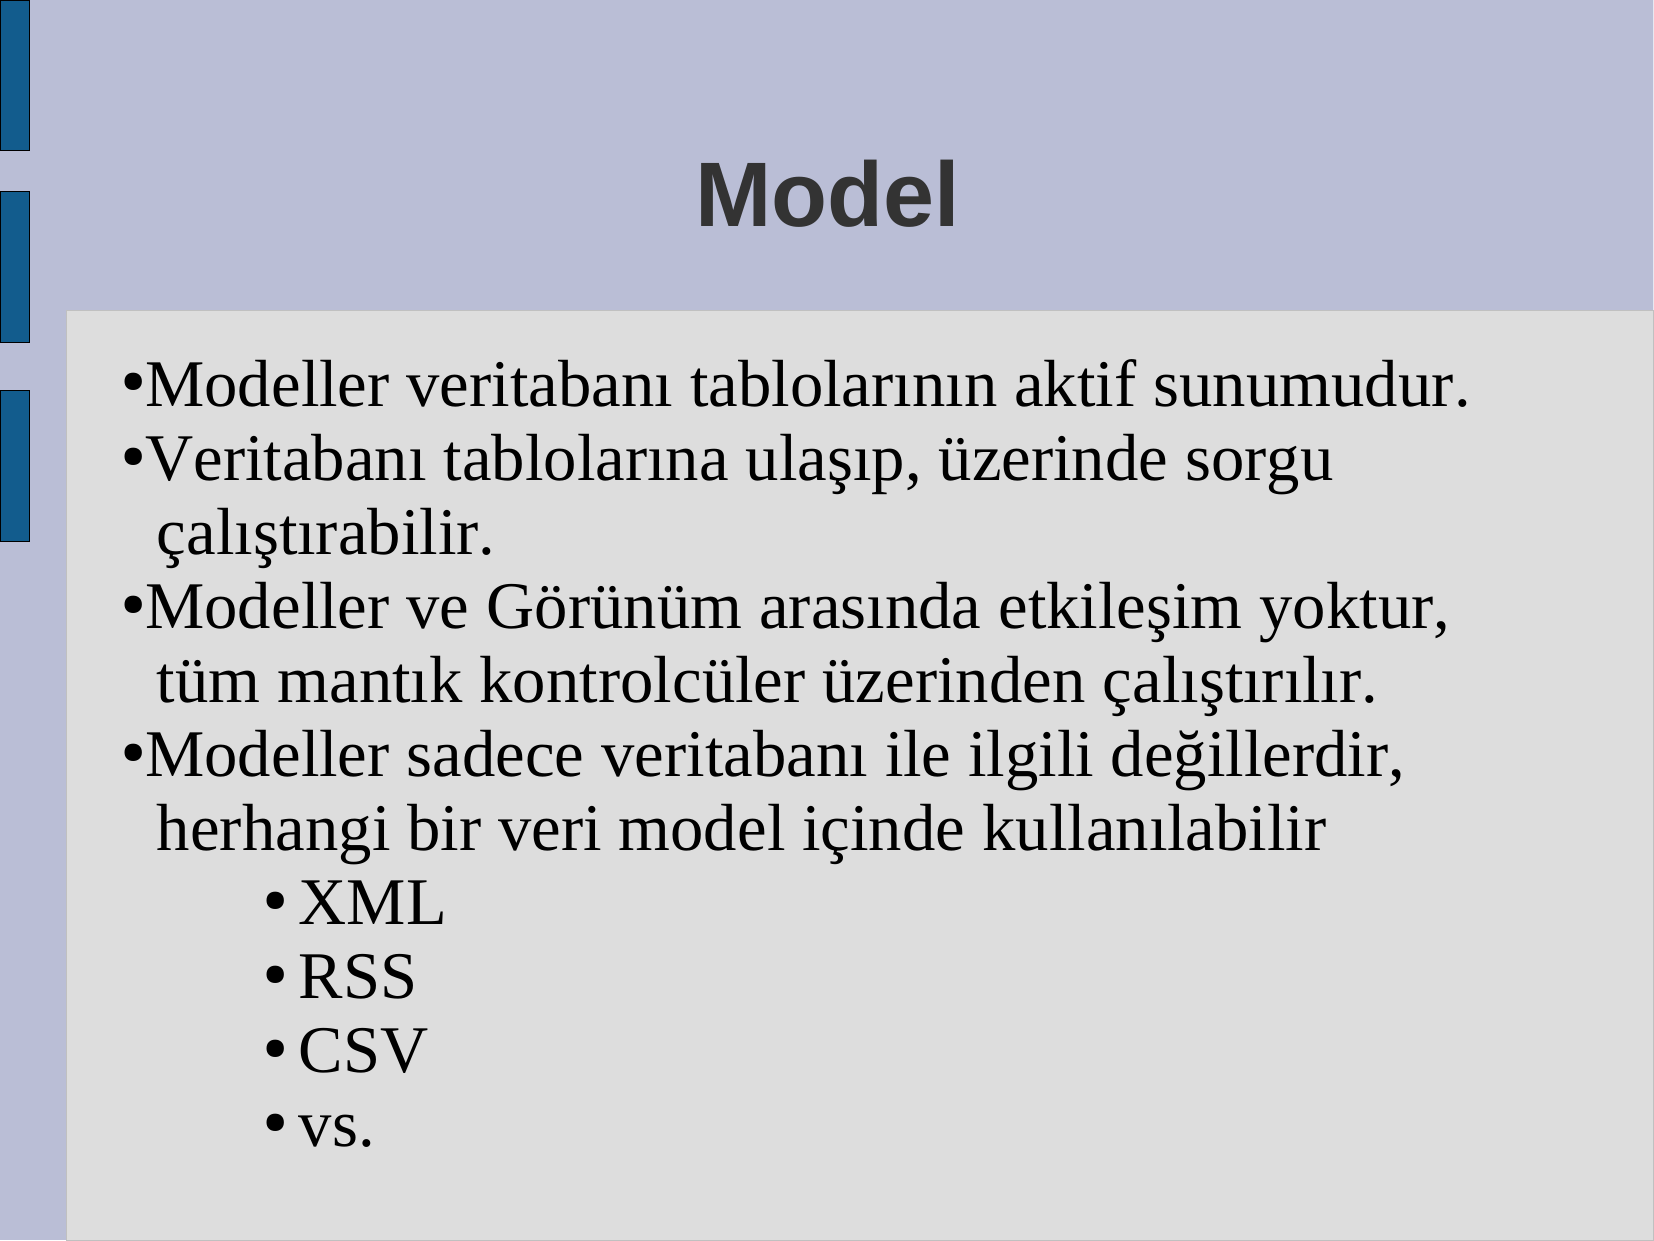

# Model
Modeller veritabanı tablolarının aktif sunumudur.
Veritabanı tablolarına ulaşıp, üzerinde sorgu çalıştırabilir.
Modeller ve Görünüm arasında etkileşim yoktur, tüm mantık kontrolcüler üzerinden çalıştırılır.
Modeller sadece veritabanı ile ilgili değillerdir, herhangi bir veri model içinde kullanılabilir
XML
RSS
CSV
vs.